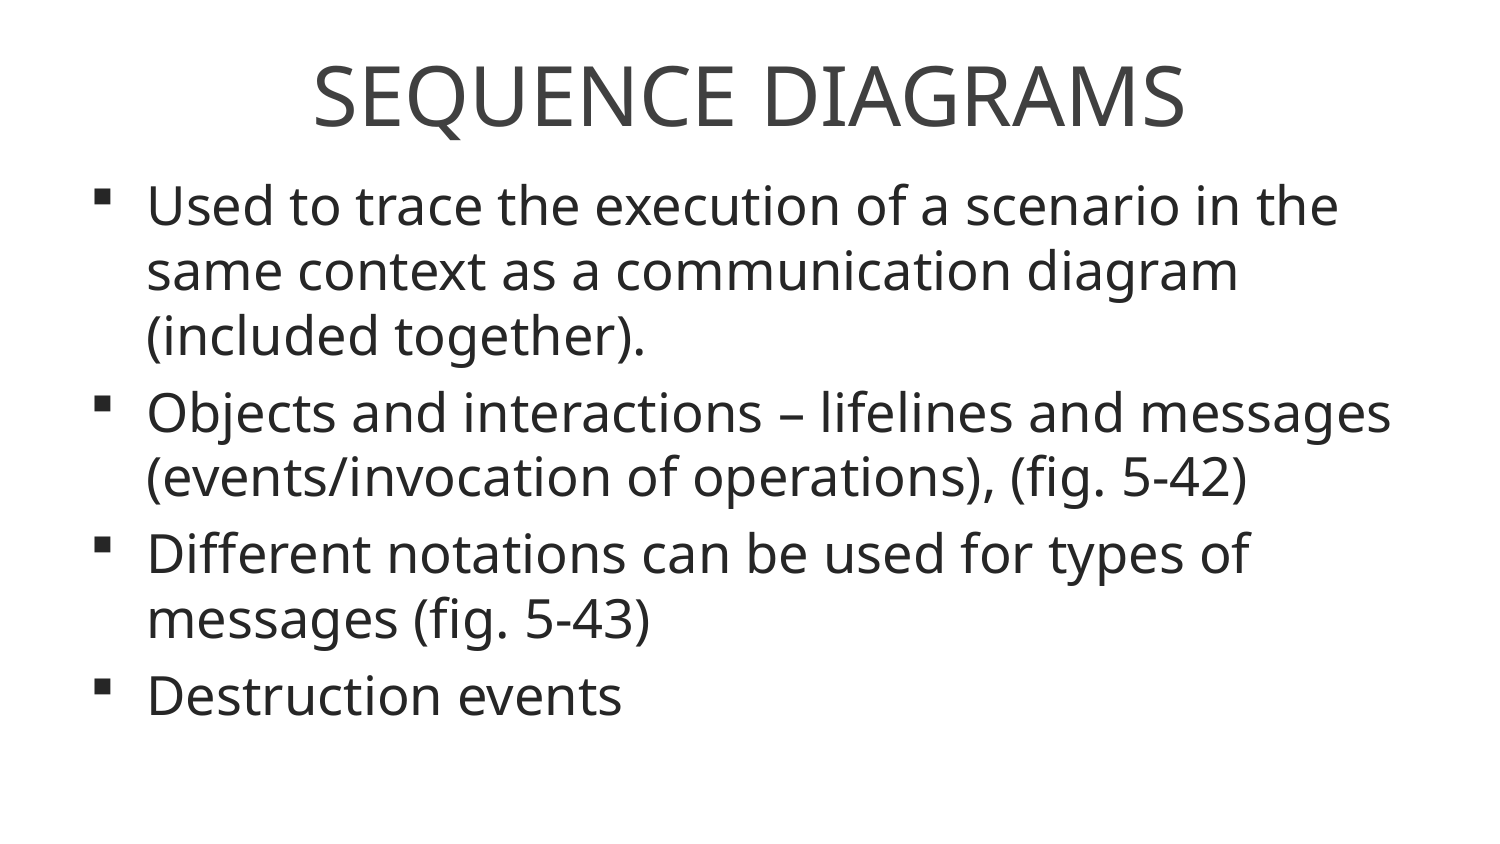

# Sequence diagrams
Used to trace the execution of a scenario in the same context as a communication diagram (included together).
Objects and interactions – lifelines and messages (events/invocation of operations), (fig. 5-42)
Different notations can be used for types of messages (fig. 5-43)
Destruction events